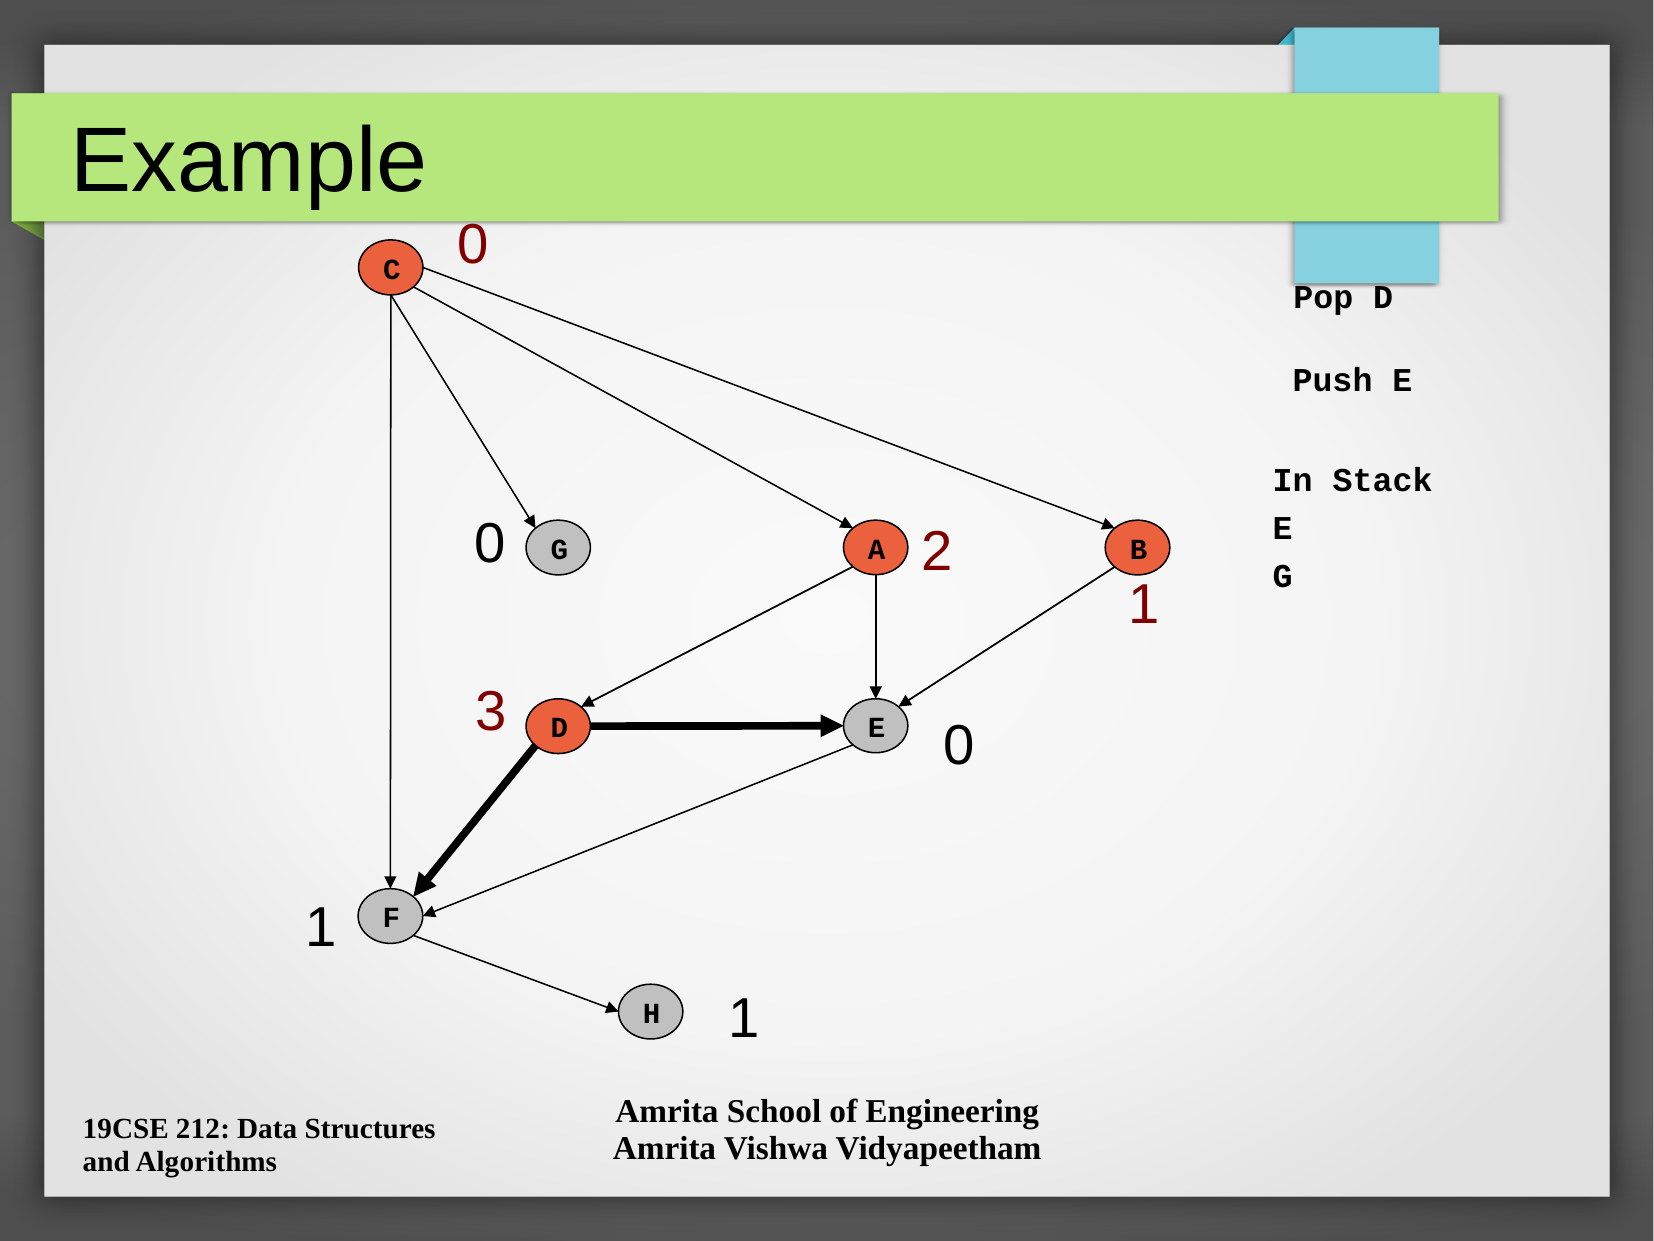

# Example
0
C
Pop D
Push E
In Stack
E
G
0
2
G
A
B
1
3
D
E
0
1
F
1
H